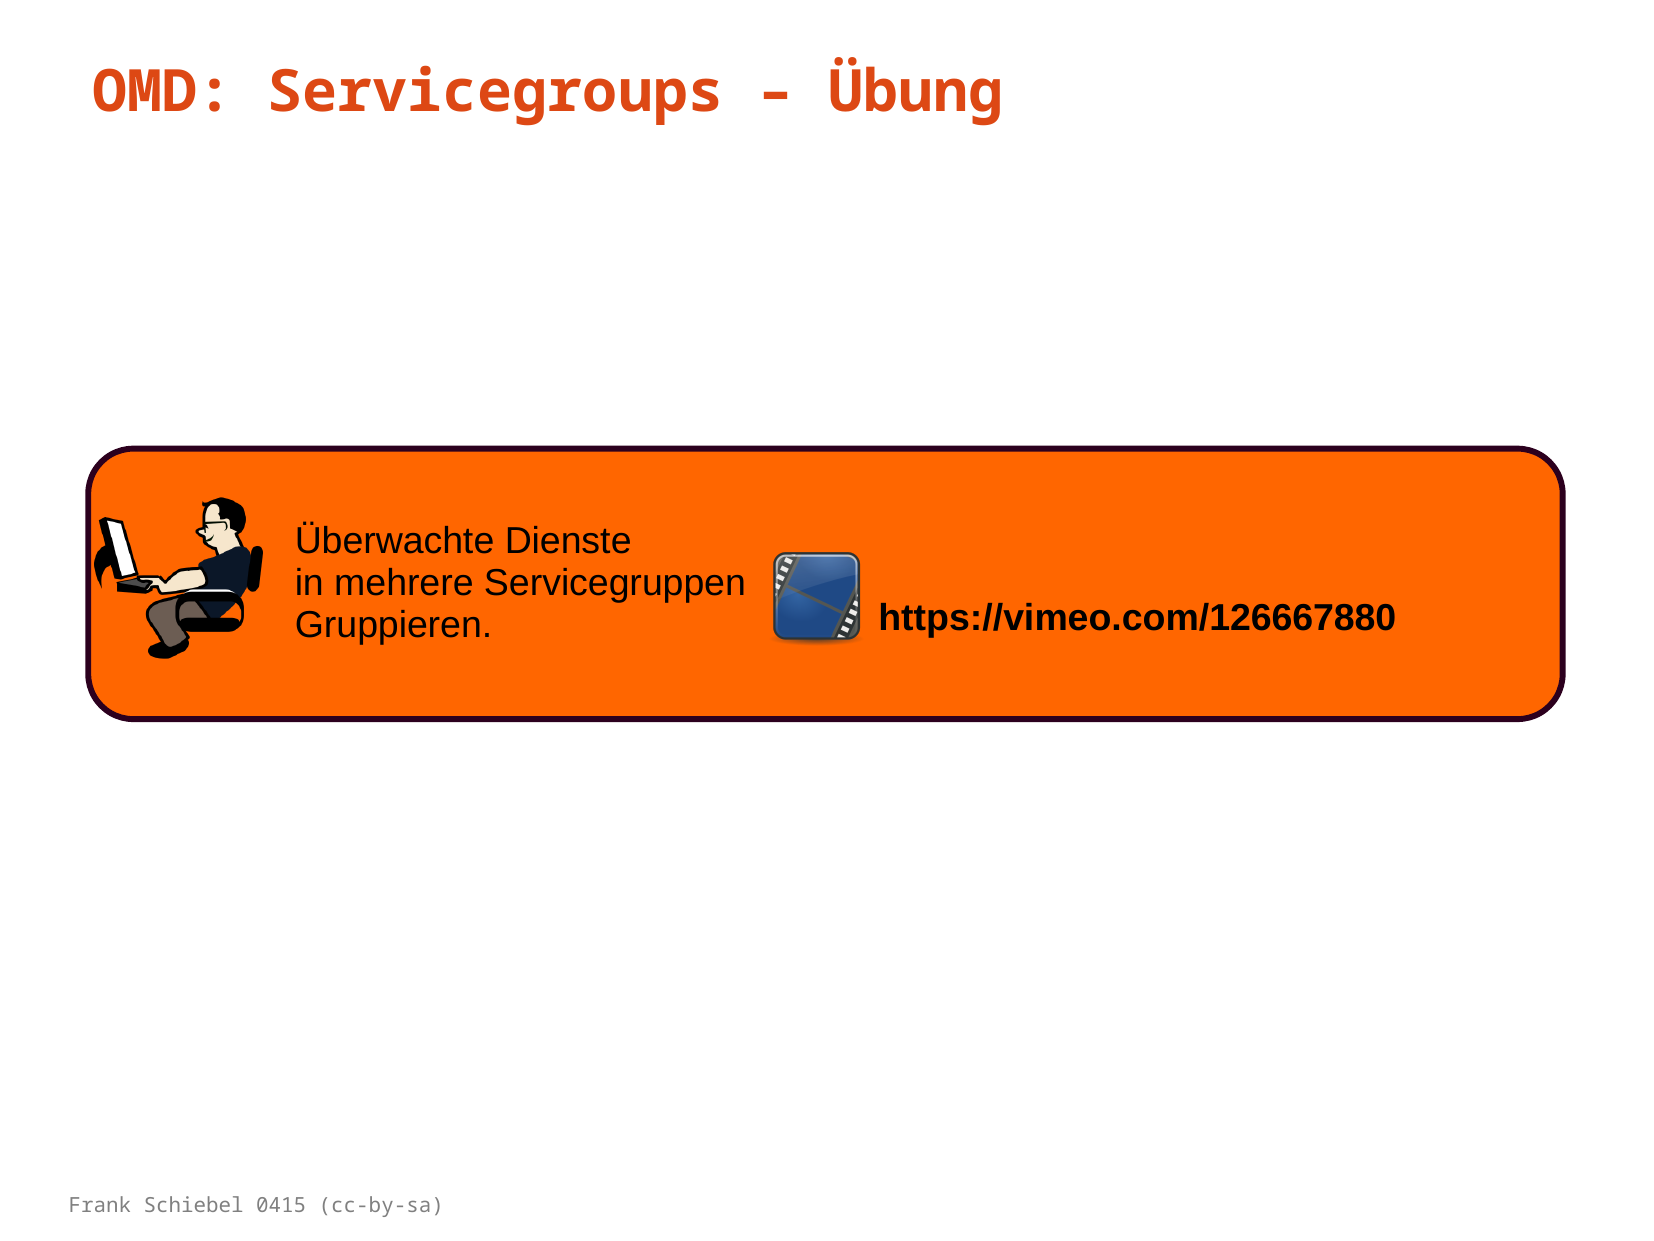

OMD: Servicegroups – Übung
Überwachte Dienste
in mehrere Servicegruppen
Gruppieren.
https://vimeo.com/126667880